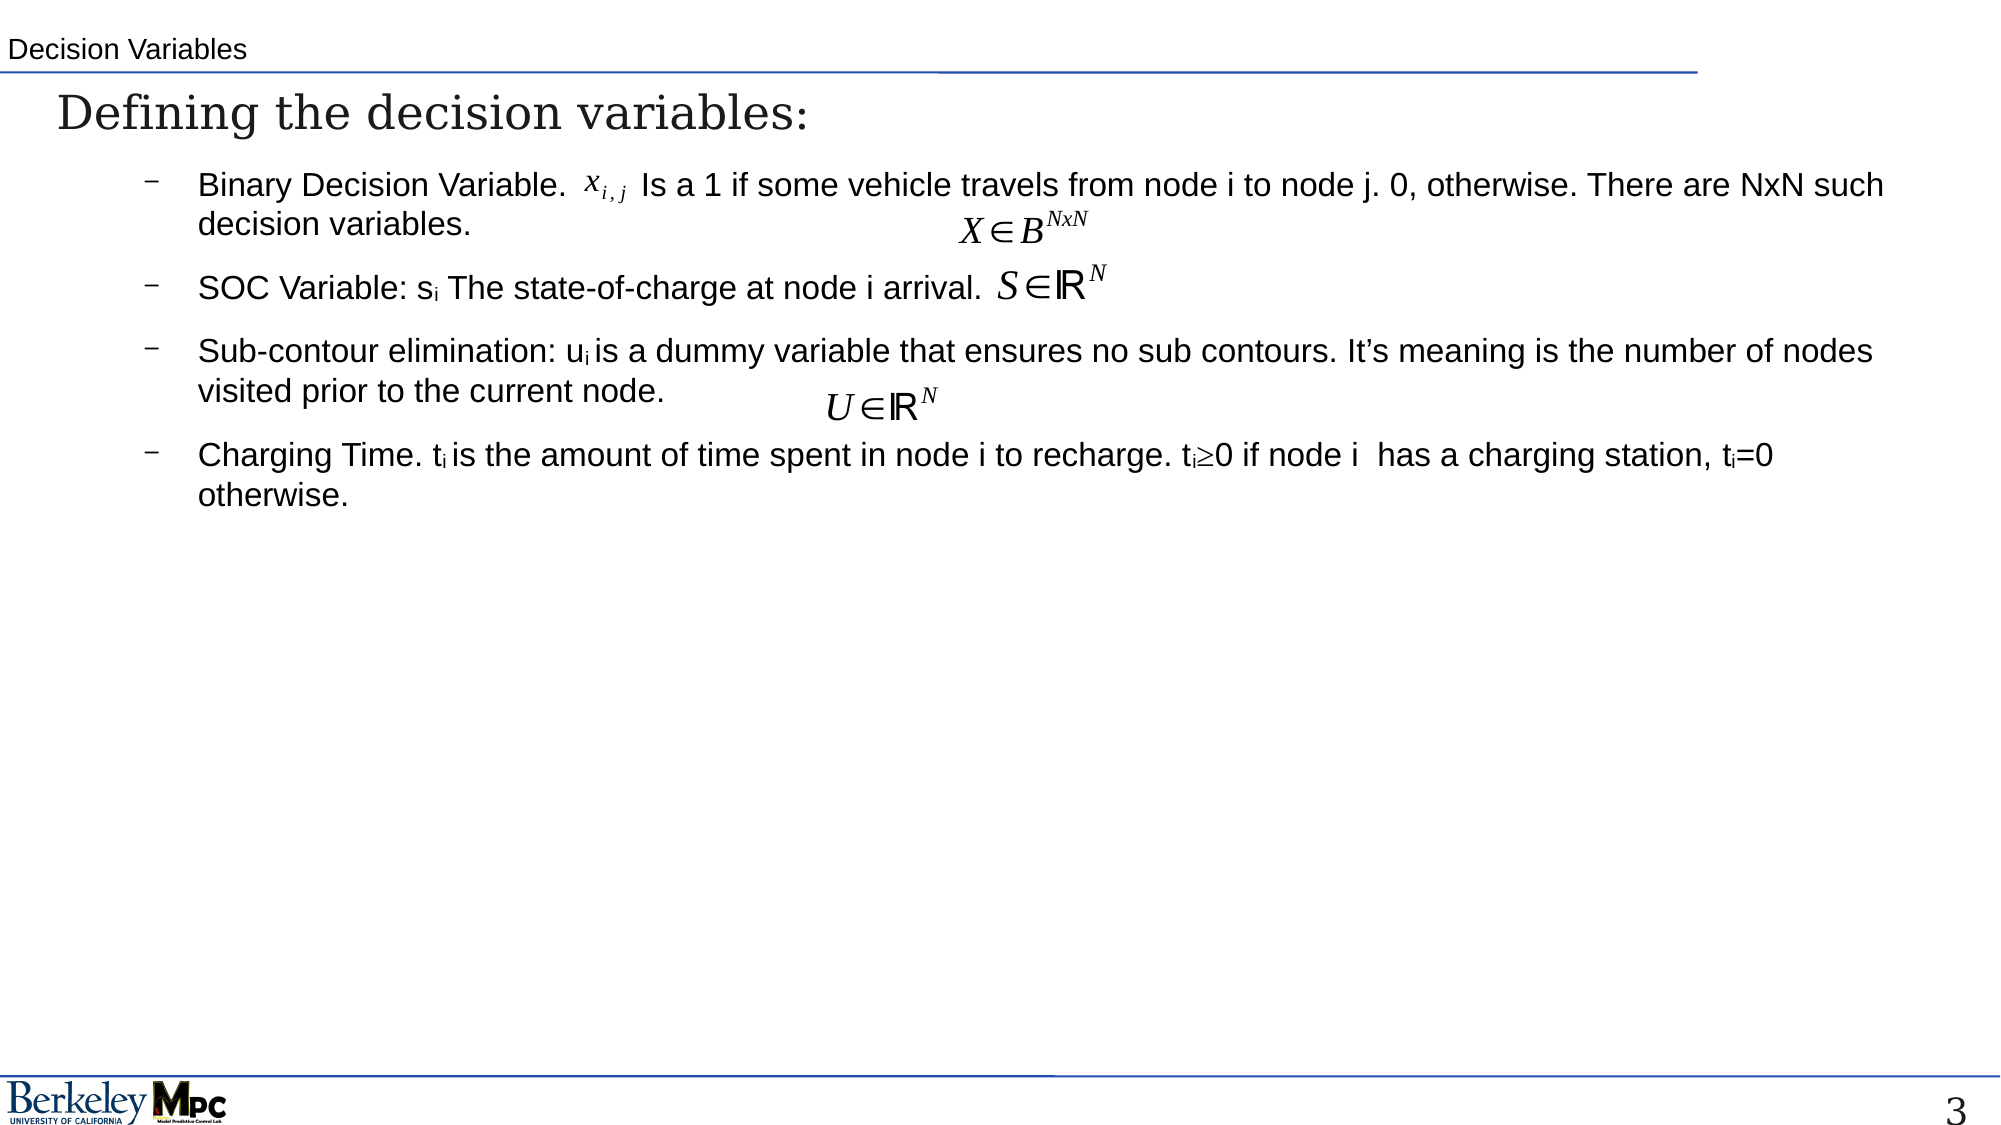

# Decision Variables
Defining the decision variables:
Binary Decision Variable. Is a 1 if some vehicle travels from node i to node j. 0, otherwise. There are NxN such decision variables.
SOC Variable: si The state-of-charge at node i arrival.
Sub-contour elimination: ui is a dummy variable that ensures no sub contours. It’s meaning is the number of nodes visited prior to the current node.
Charging Time. ti is the amount of time spent in node i to recharge. ti≥0 if node i has a charging station, ti=0 otherwise.
3